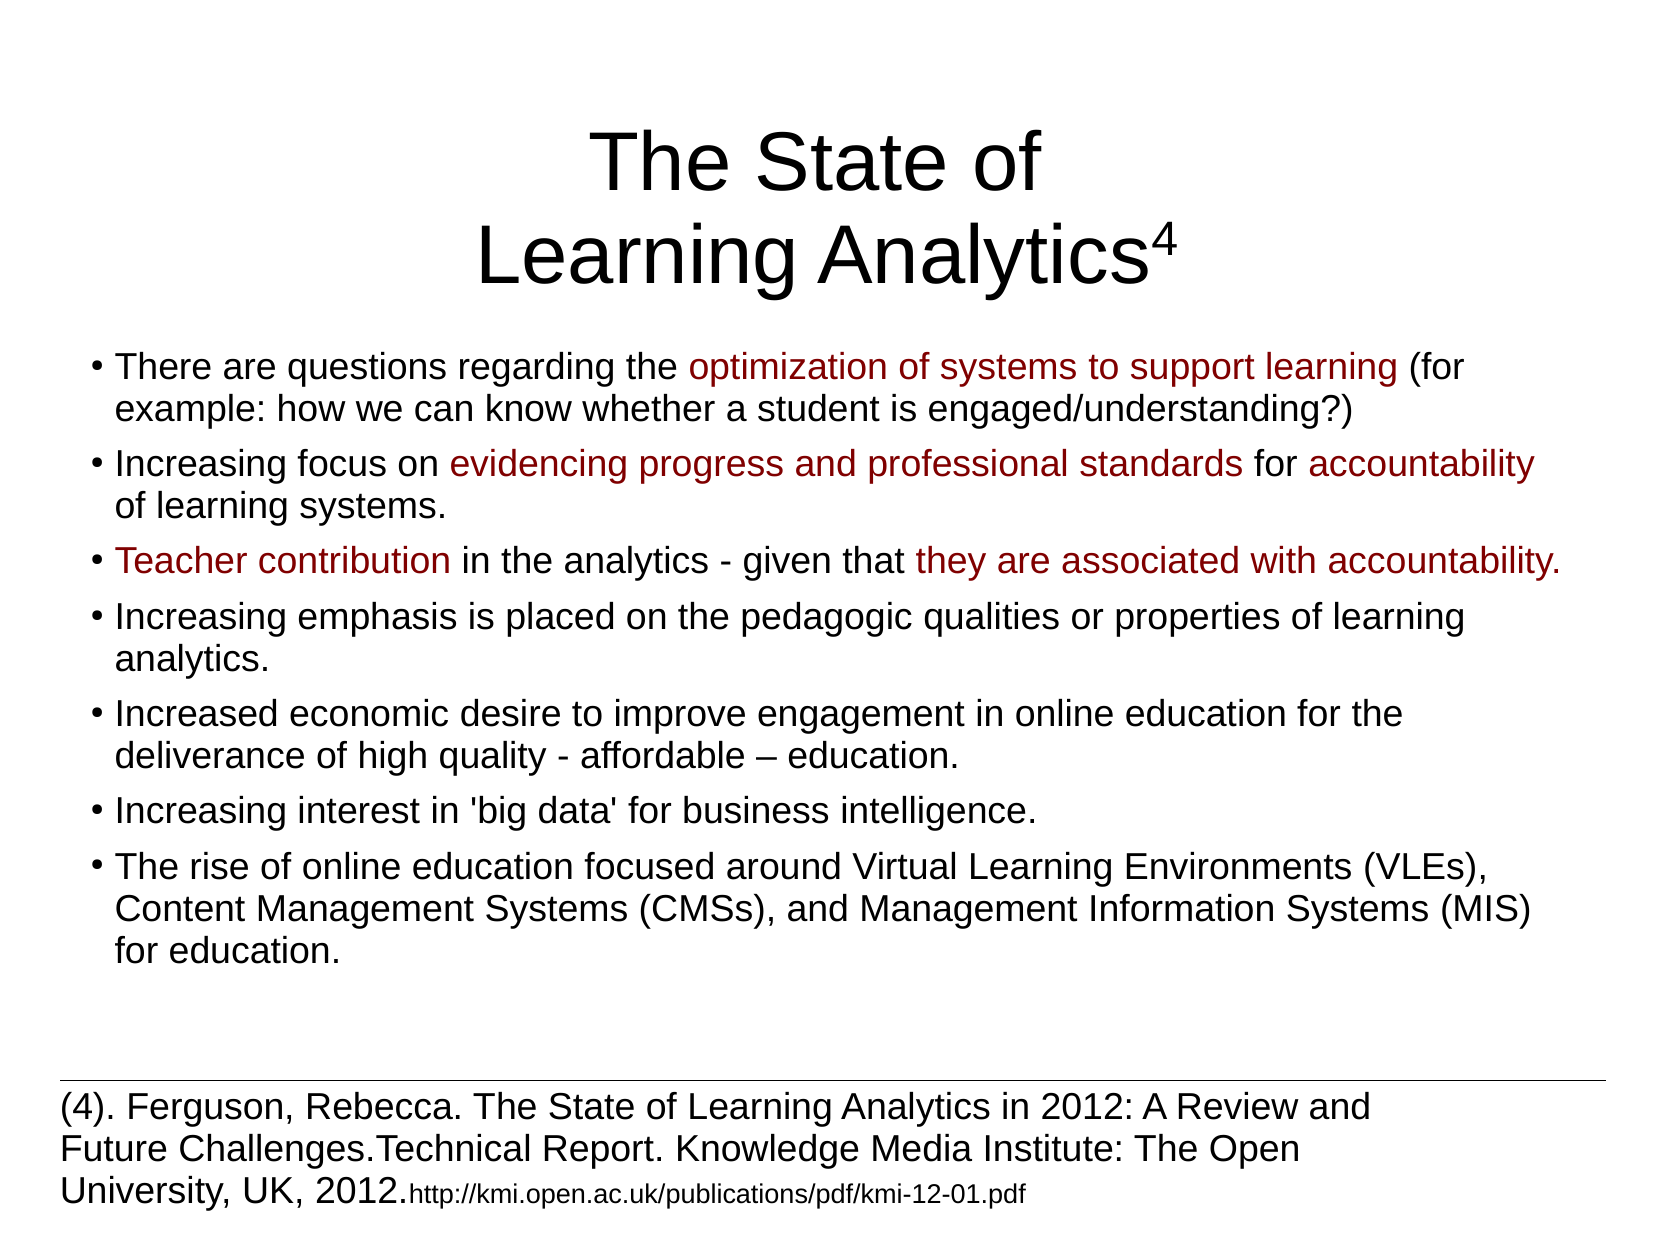

# The State of Learning Analytics4
There are questions regarding the optimization of systems to support learning (for example: how we can know whether a student is engaged/understanding?)
Increasing focus on evidencing progress and professional standards for accountability of learning systems.
Teacher contribution in the analytics - given that they are associated with accountability.
Increasing emphasis is placed on the pedagogic qualities or properties of learning analytics.
Increased economic desire to improve engagement in online education for the deliverance of high quality - affordable – education.
Increasing interest in 'big data' for business intelligence.
The rise of online education focused around Virtual Learning Environments (VLEs), Content Management Systems (CMSs), and Management Information Systems (MIS) for education.
(4). Ferguson, Rebecca. The State of Learning Analytics in 2012: A Review and Future Challenges.Technical Report. Knowledge Media Institute: The Open University, UK, 2012.http://kmi.open.ac.uk/publications/pdf/kmi-12-01.pdf